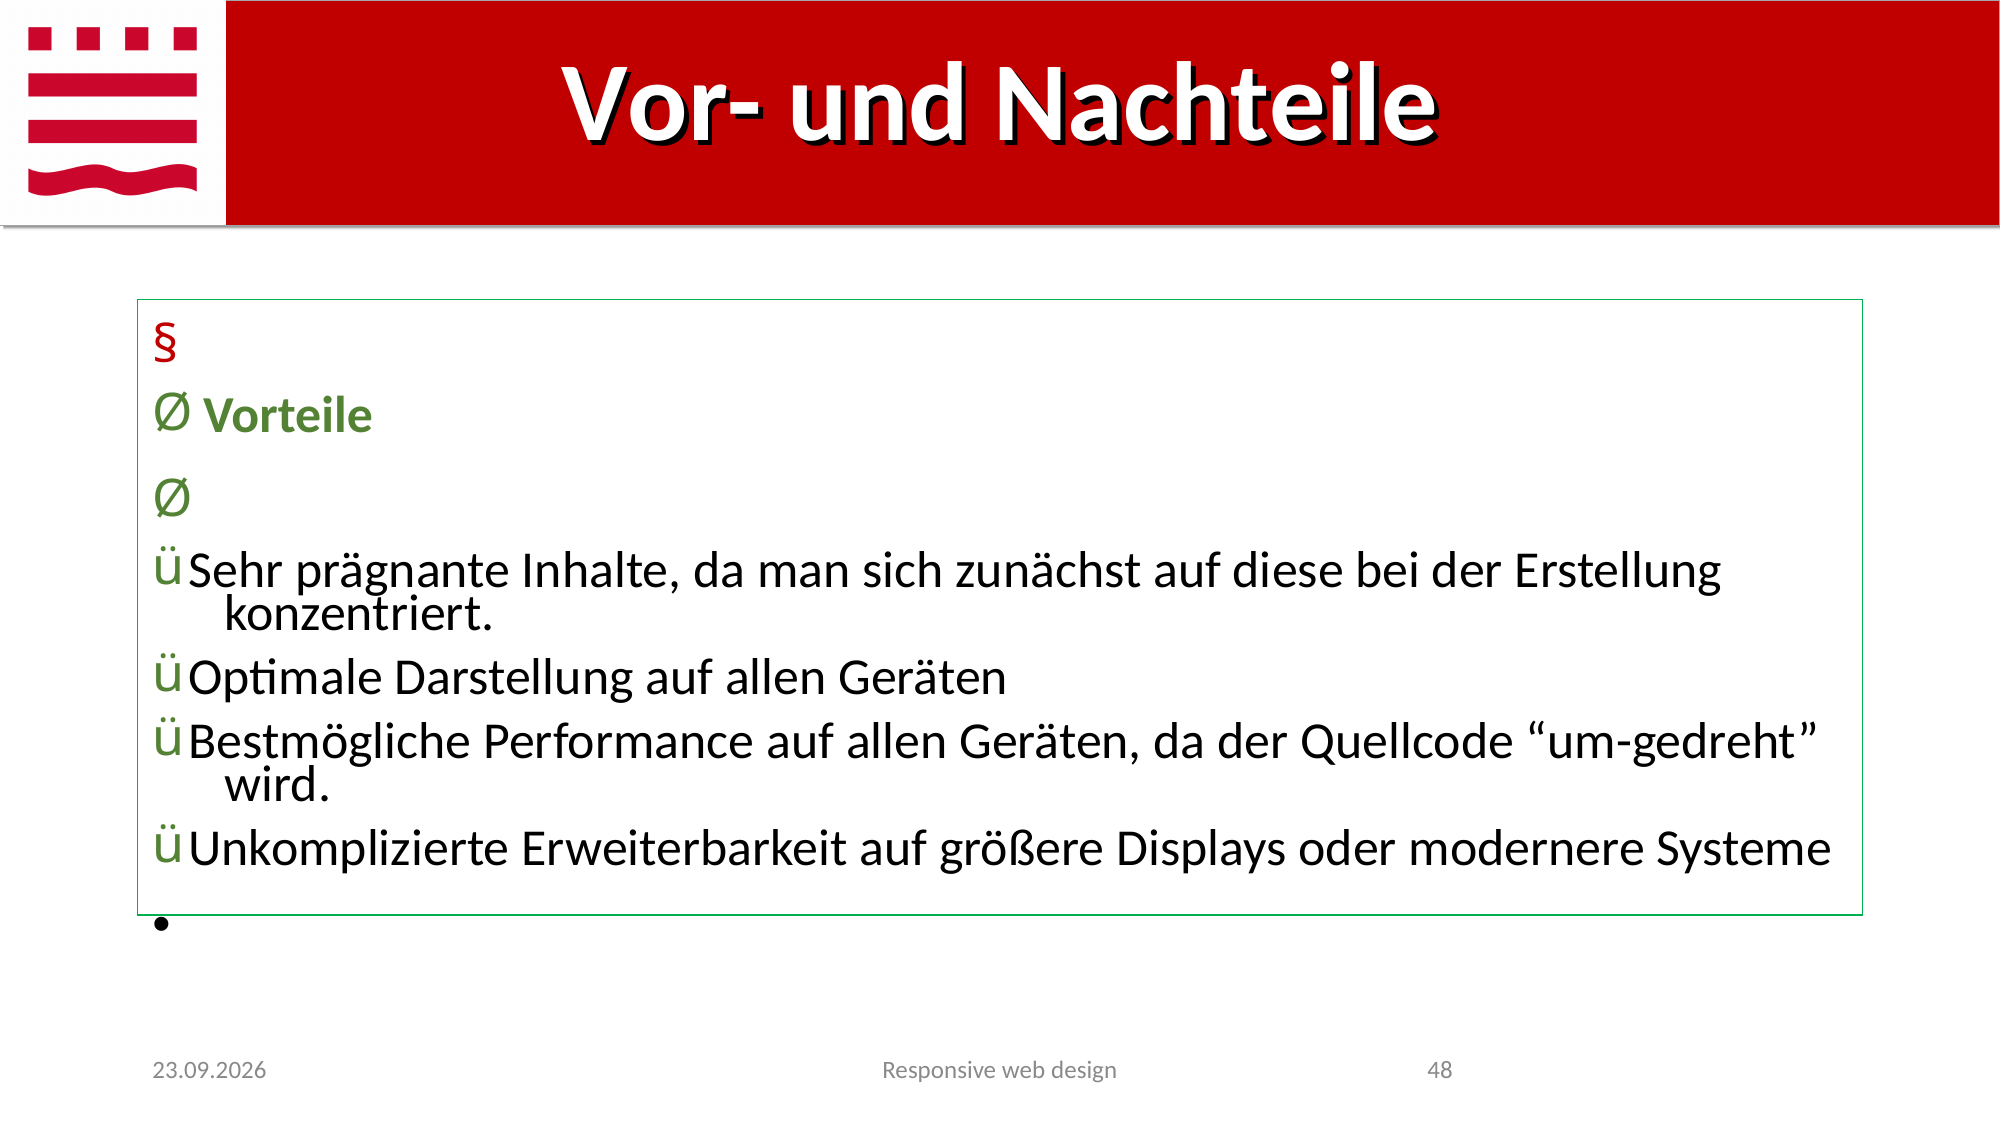

Vor- und Nachteile
# Vor- und Nachteile
 Vorteile
Sehr prägnante Inhalte, da man sich zunächst auf diese bei der Erstellung konzentriert.
Optimale Darstellung auf allen Geräten
Bestmögliche Performance auf allen Geräten, da der Quellcode “um-gedreht” wird.
Unkomplizierte Erweiterbarkeit auf größere Displays oder modernere Systeme
Responsive web design
48